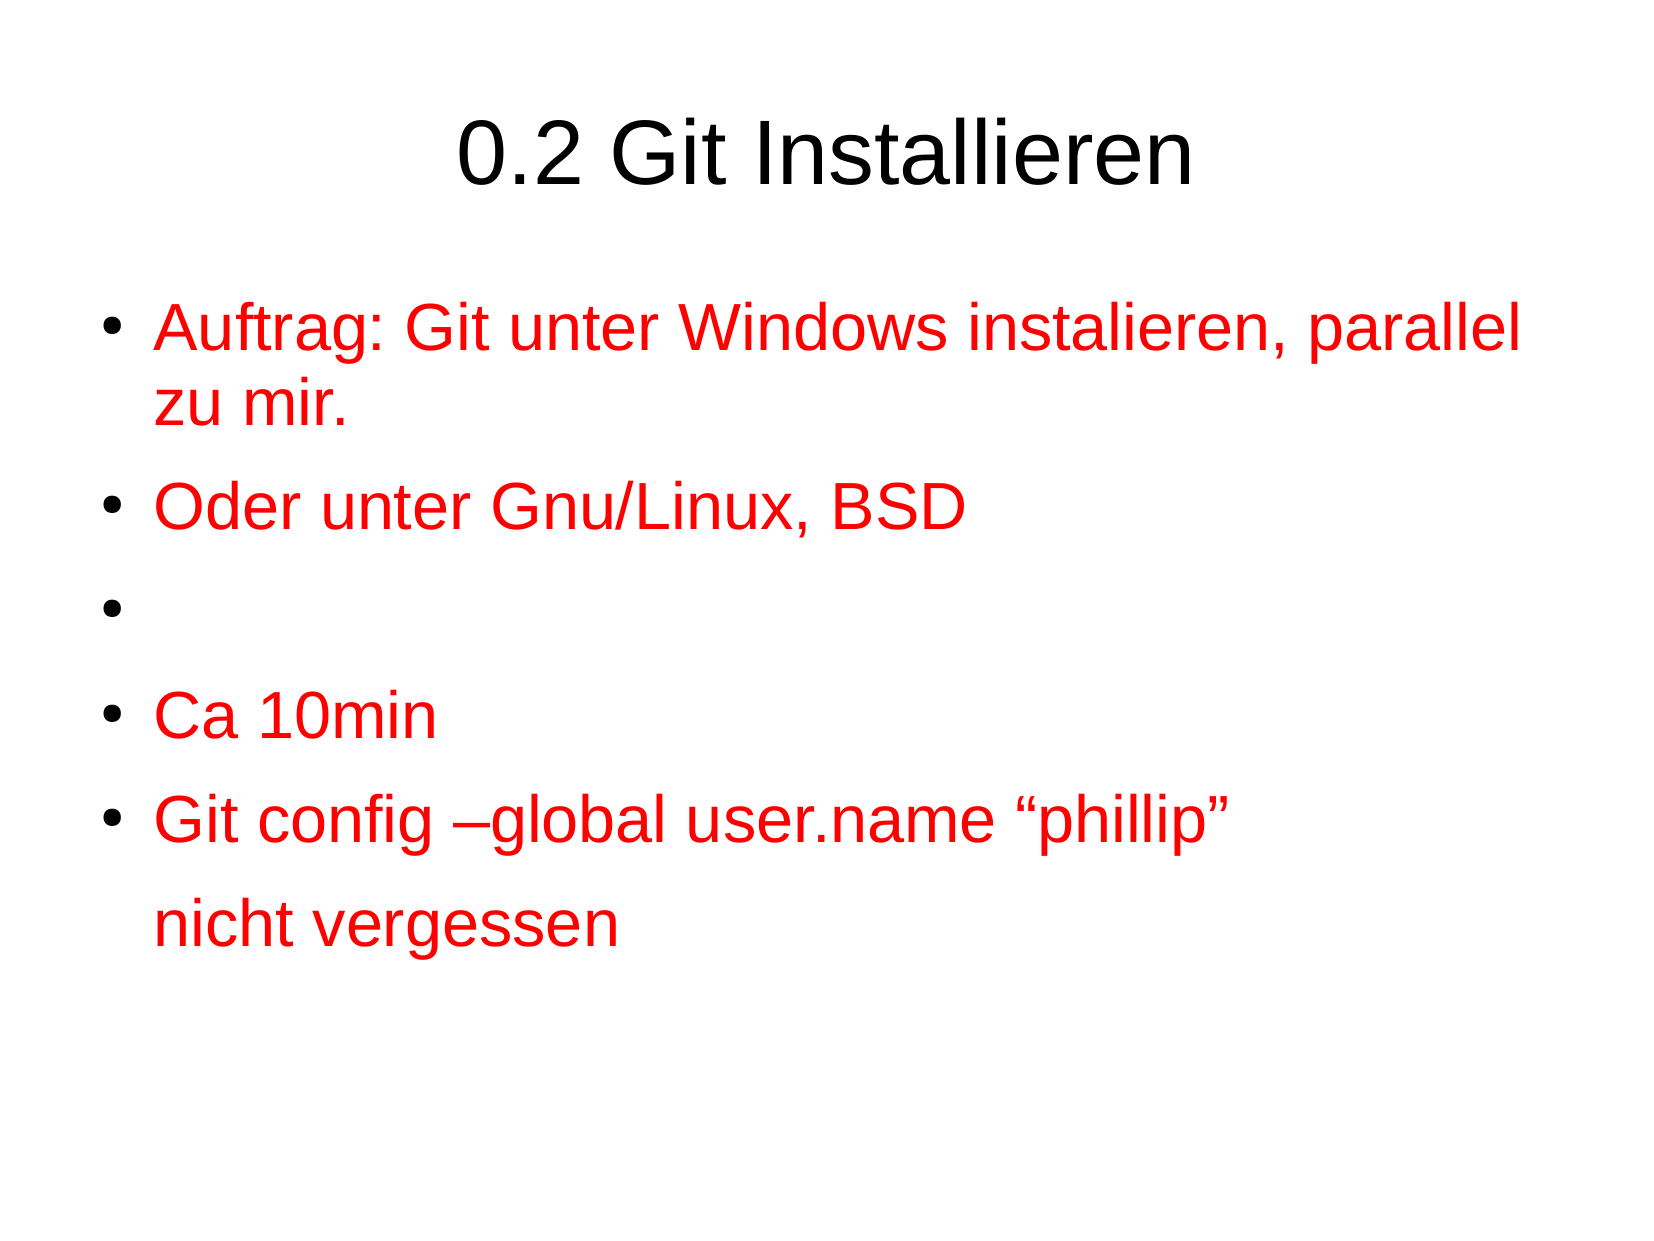

# 0.2 Git Installieren
Auftrag: Git unter Windows instalieren, parallel zu mir.
Oder unter Gnu/Linux, BSD
Ca 10min
Git config –global user.name “phillip”
nicht vergessen